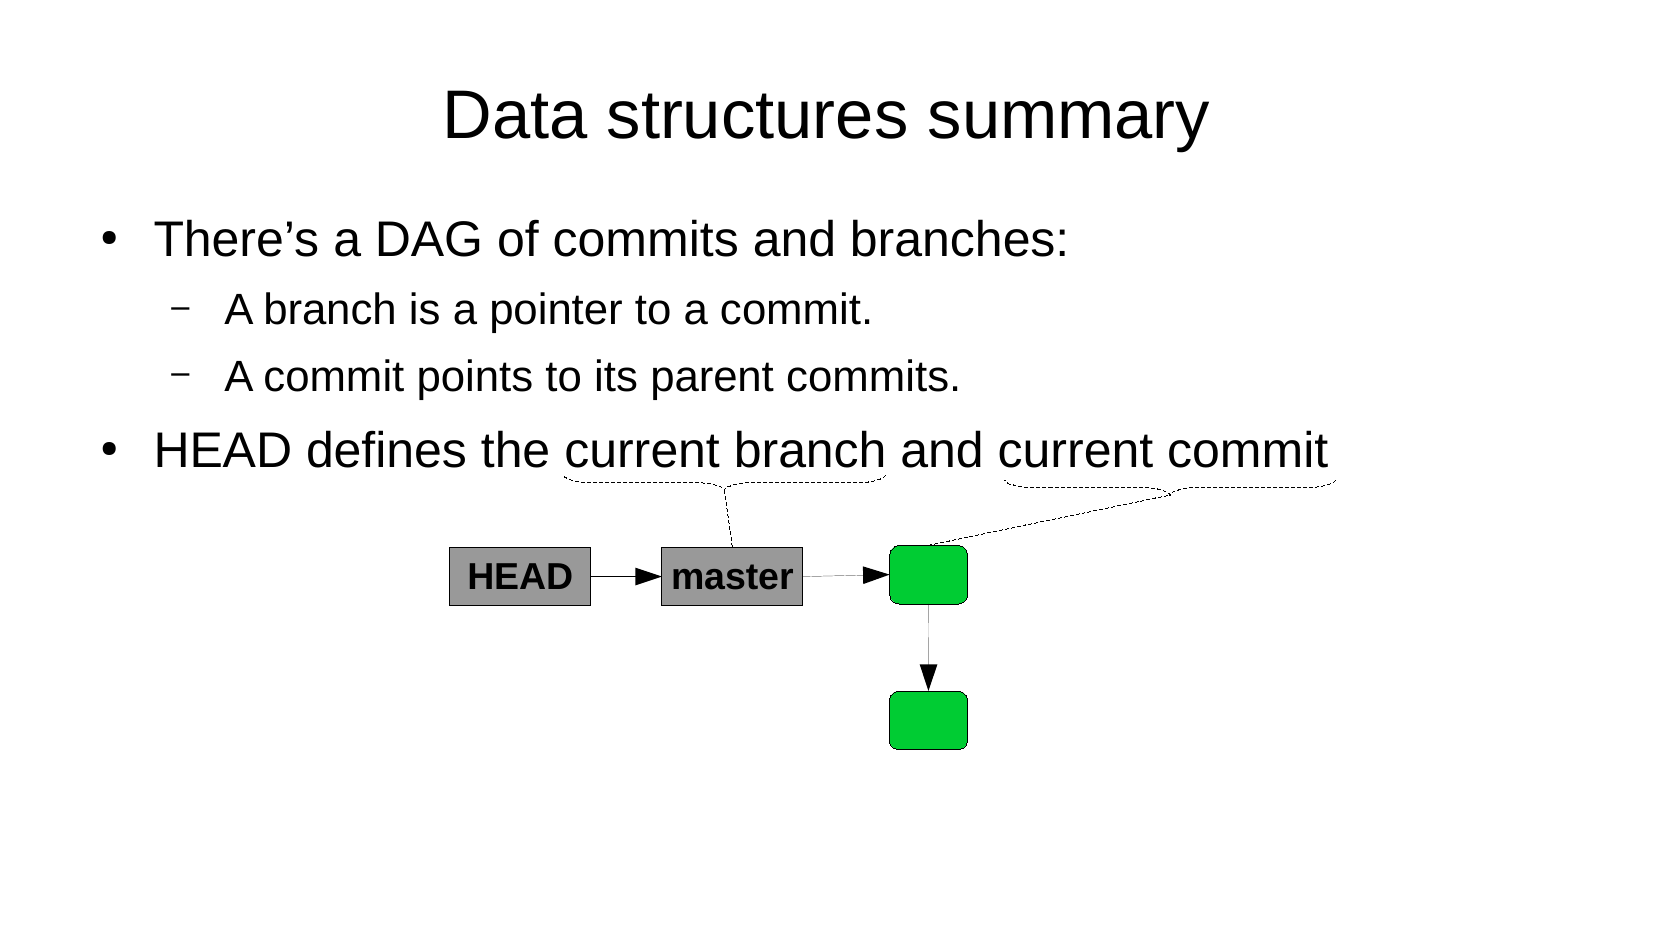

# Data structures summary
There’s a DAG of commits and branches:
A branch is a pointer to a commit.
A commit points to its parent commits.
HEAD defines the current branch and current commit
HEAD
master